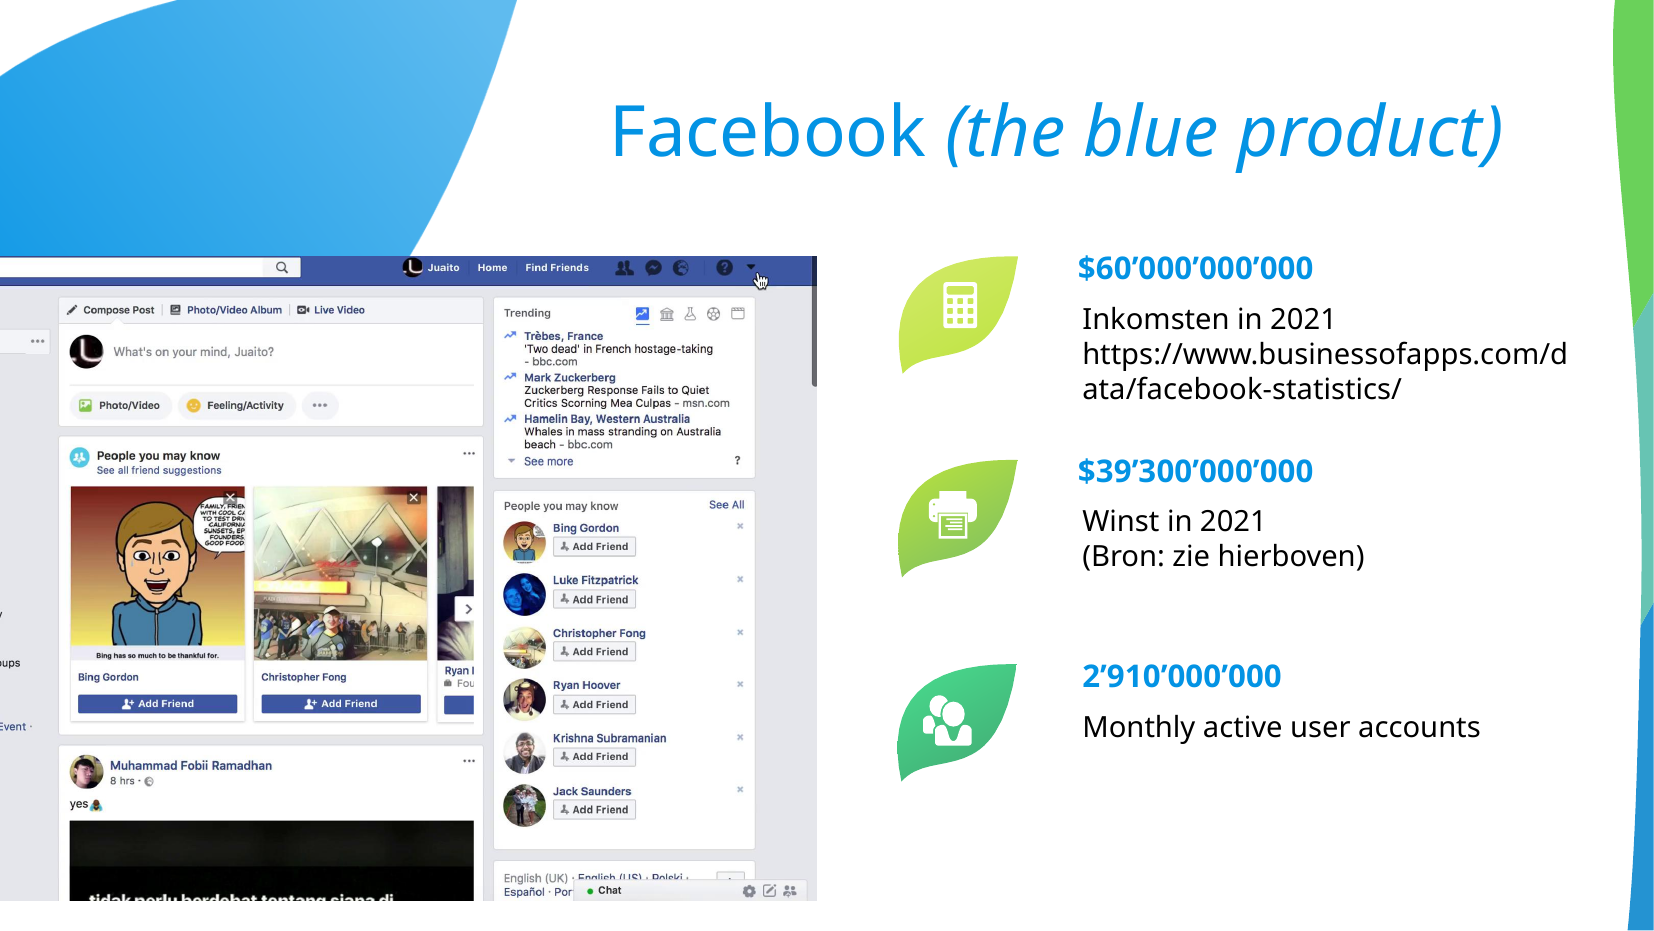

Facebook (the blue product)
$60’000’000’000
Inkomsten in 2021
https://www.businessofapps.com/data/facebook-statistics/
$39’300’000’000
Winst in 2021
(Bron: zie hierboven)
2’910’000’000
Monthly active user accounts